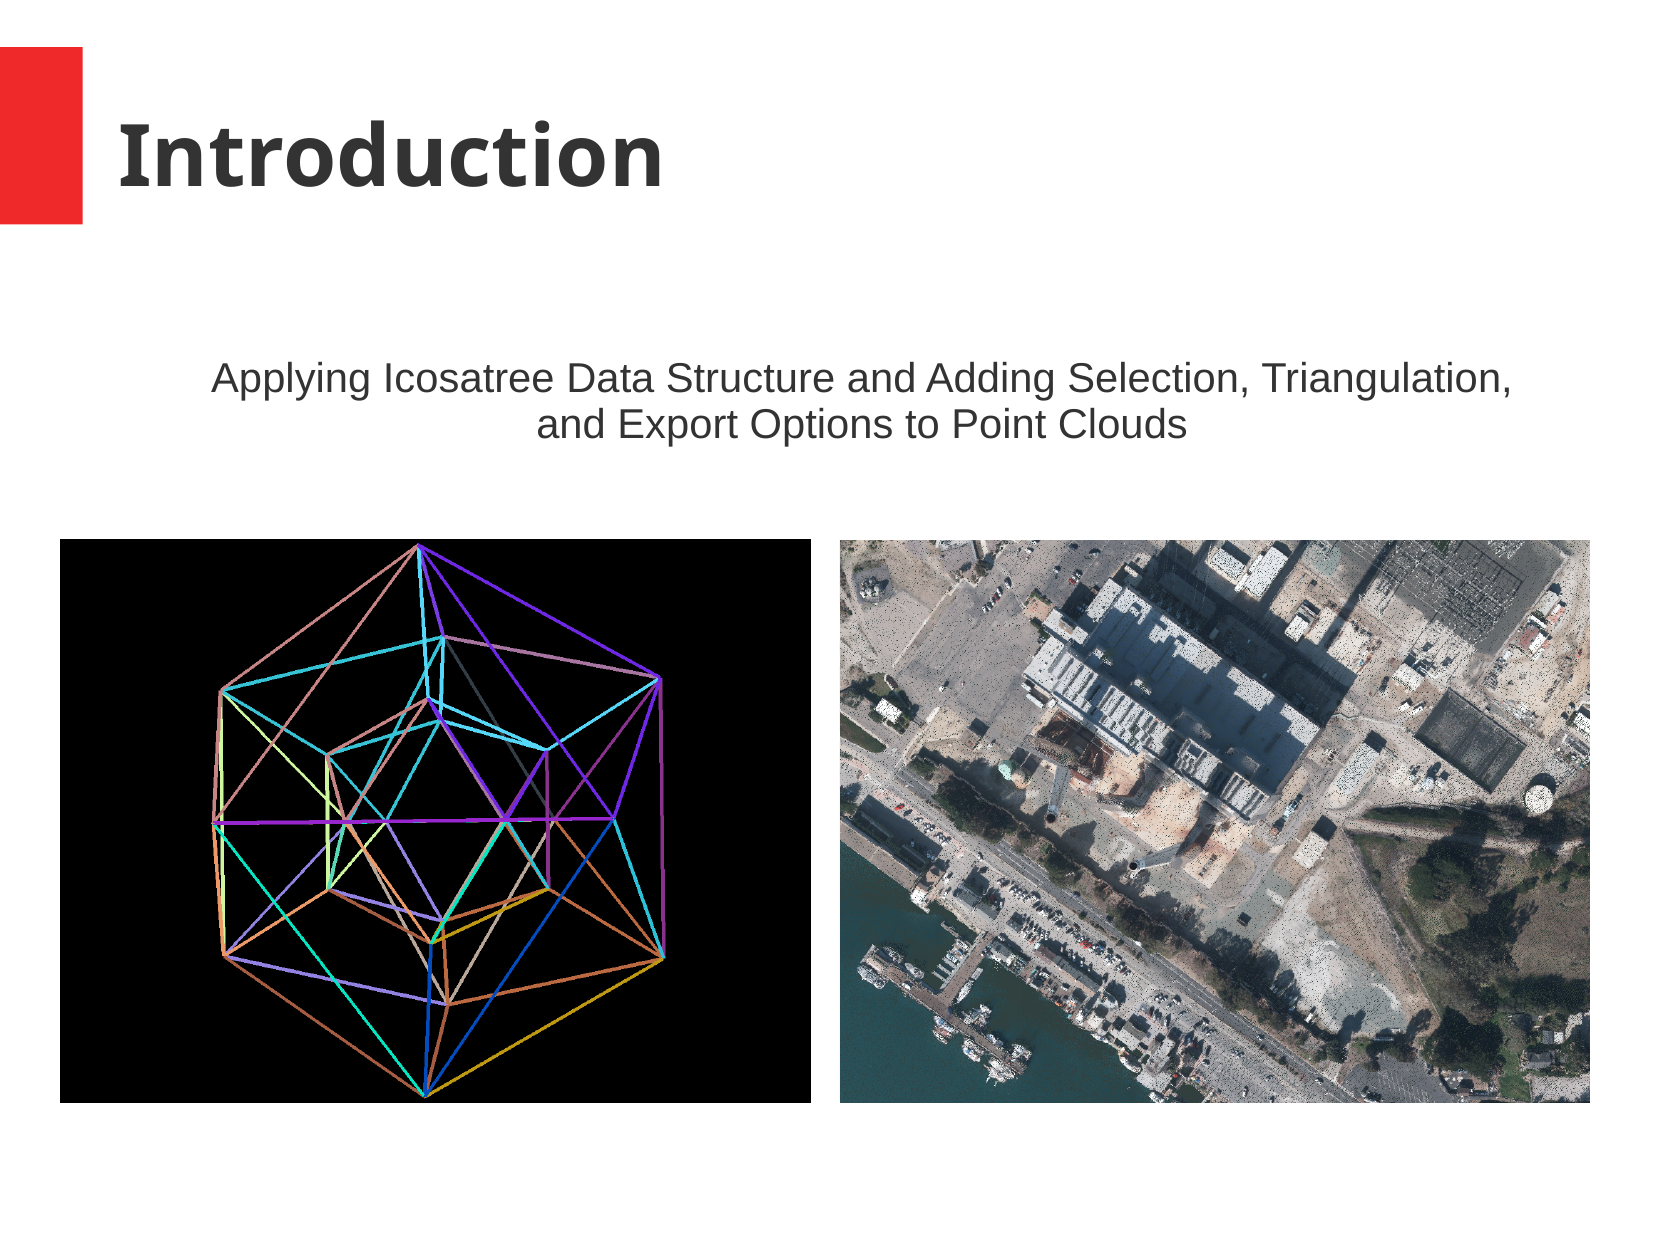

# Introduction
Applying Icosatree Data Structure and Adding Selection, Triangulation, and Export Options to Point Clouds